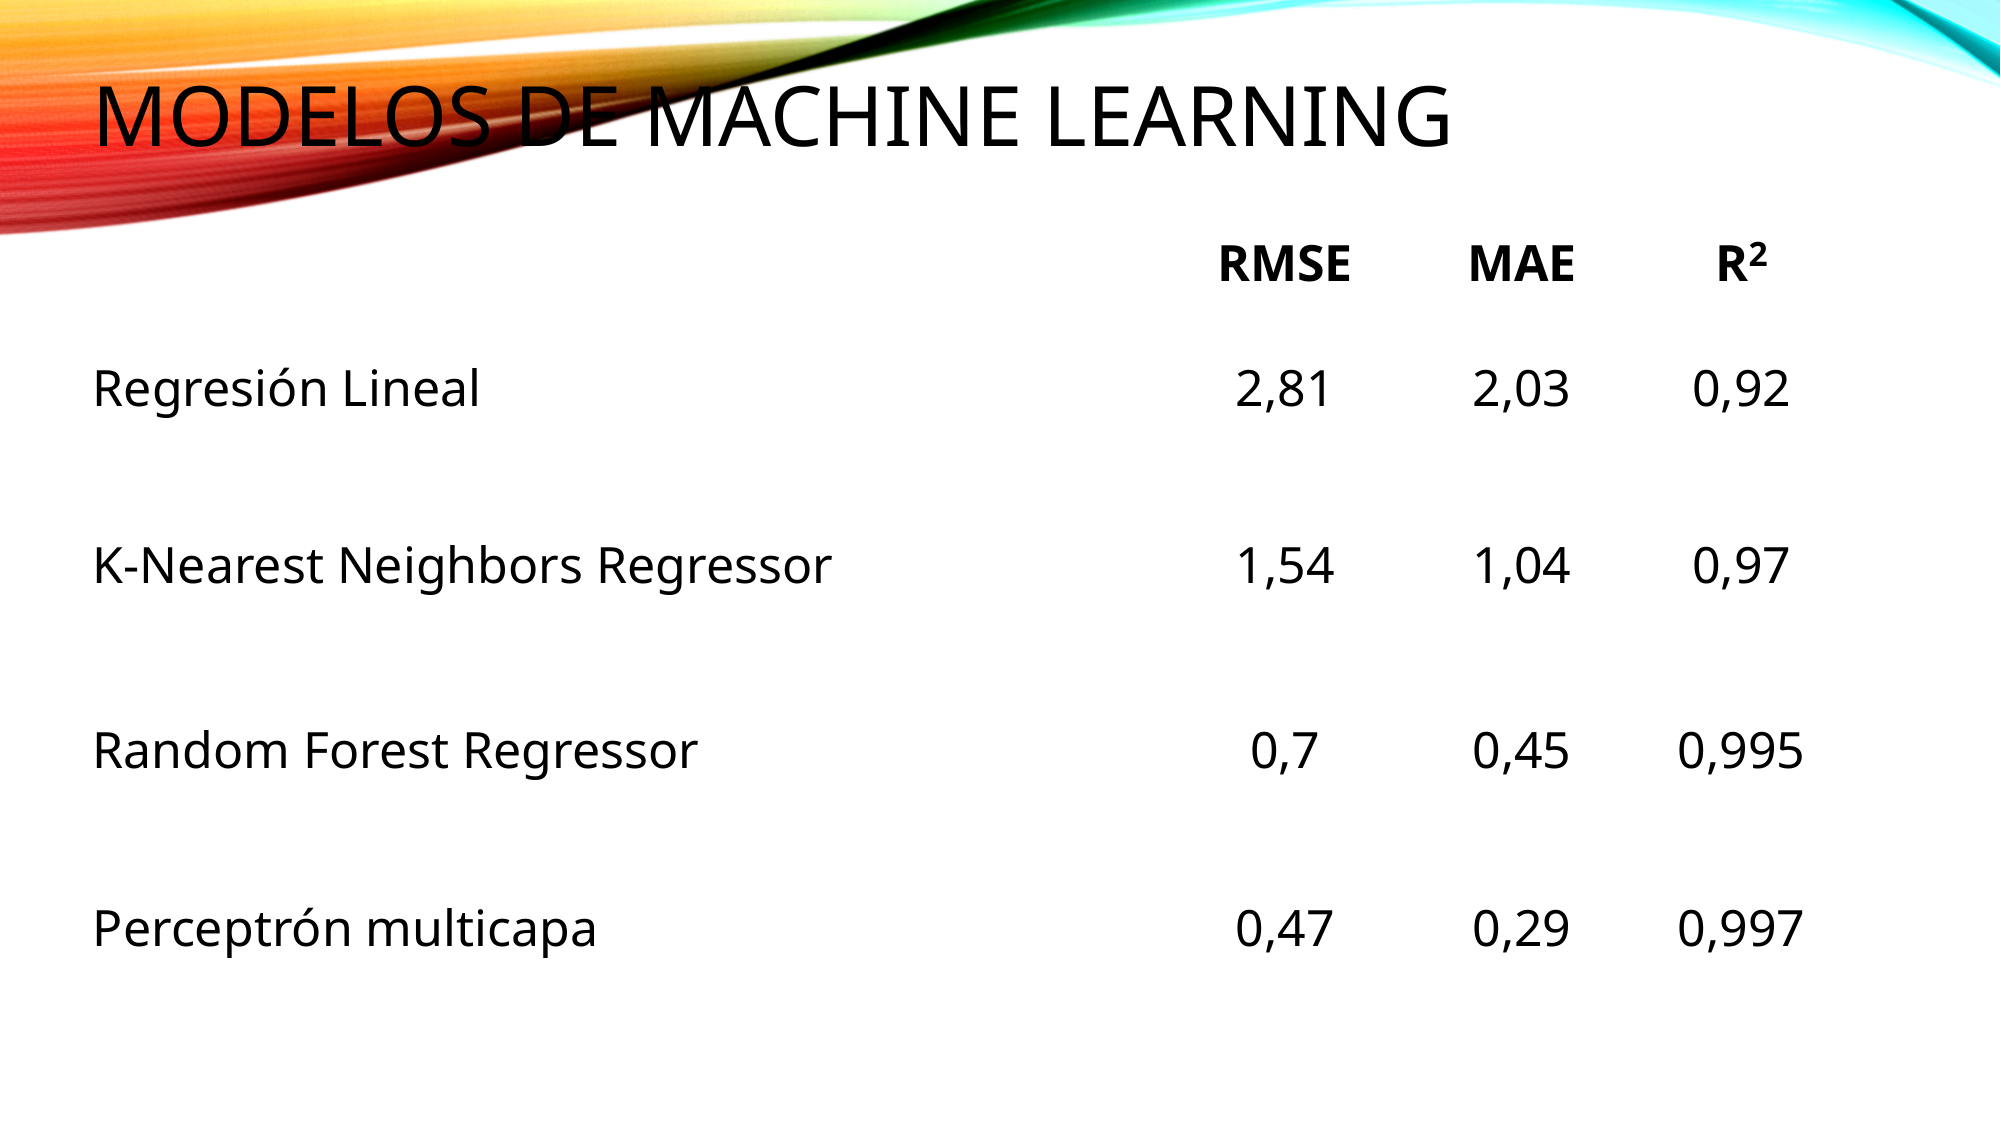

# Modelos de machine learning
RMSE
MAE
R2
2,81
2,03
0,92
Regresión Lineal
K-Nearest Neighbors Regressor
1,54
1,04
0,97
Random Forest Regressor
0,7
0,45
0,995
Perceptrón multicapa
0,47
0,29
0,997